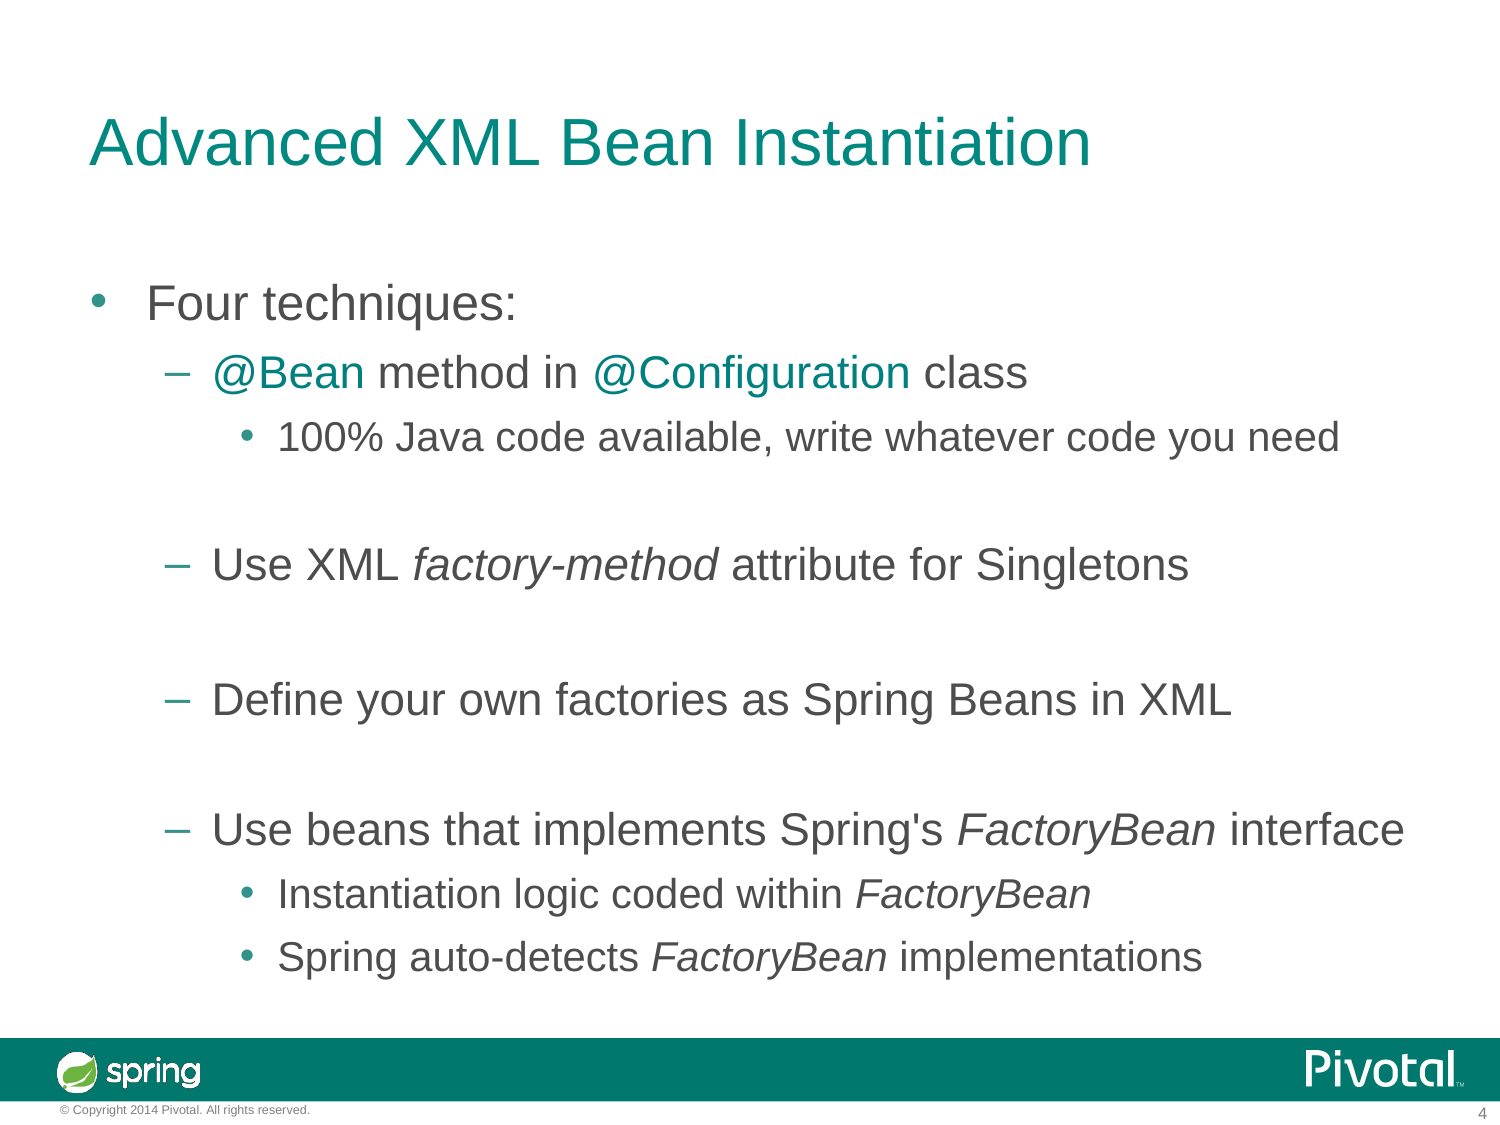

# Advanced XML Bean Instantiation
Four techniques:
@Bean method in @Configuration class
100% Java code available, write whatever code you need
Use XML factory-method attribute for Singletons
Define your own factories as Spring Beans in XML
Use beans that implements Spring's FactoryBean interface
Instantiation logic coded within FactoryBean
Spring auto-detects FactoryBean implementations